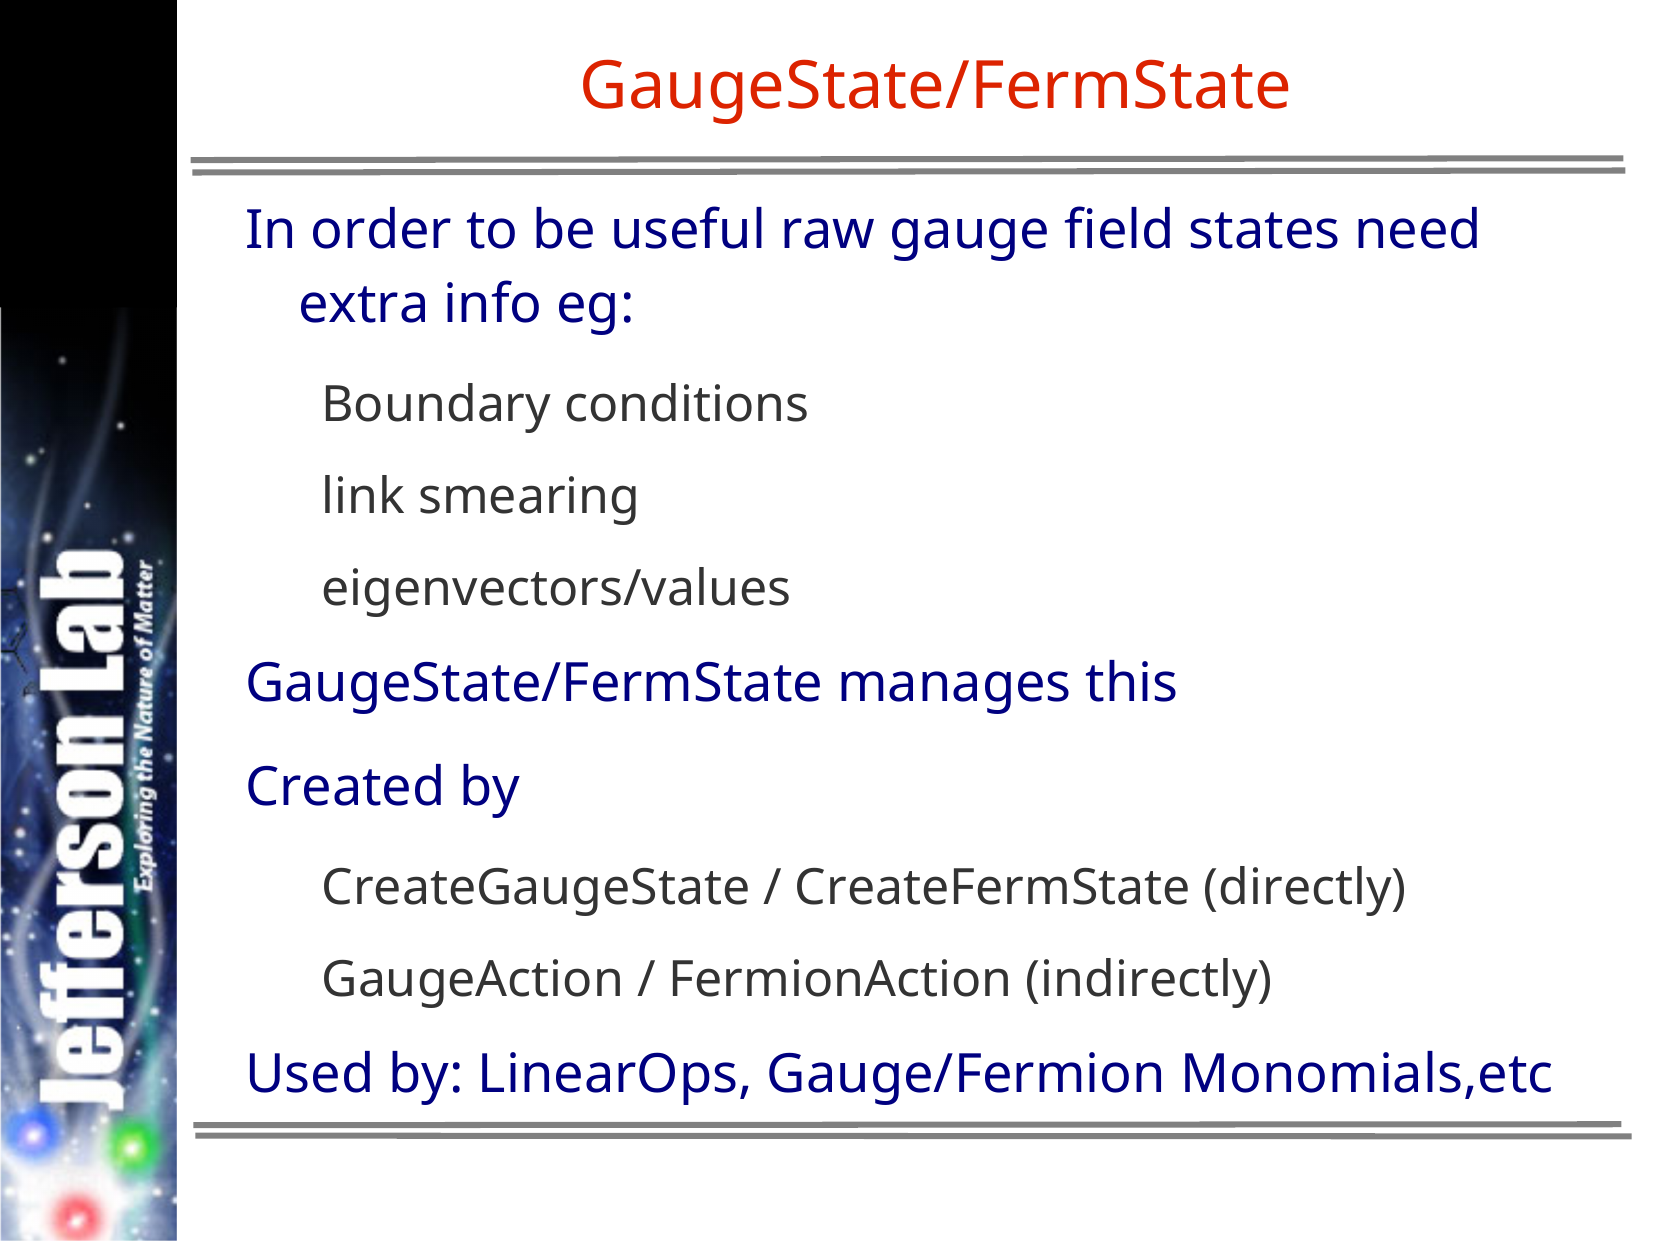

# GaugeState/FermState
In order to be useful raw gauge field states need extra info eg:
Boundary conditions
link smearing
eigenvectors/values
GaugeState/FermState manages this
Created by
CreateGaugeState / CreateFermState (directly)
GaugeAction / FermionAction (indirectly)
Used by: LinearOps, Gauge/Fermion Monomials,etc